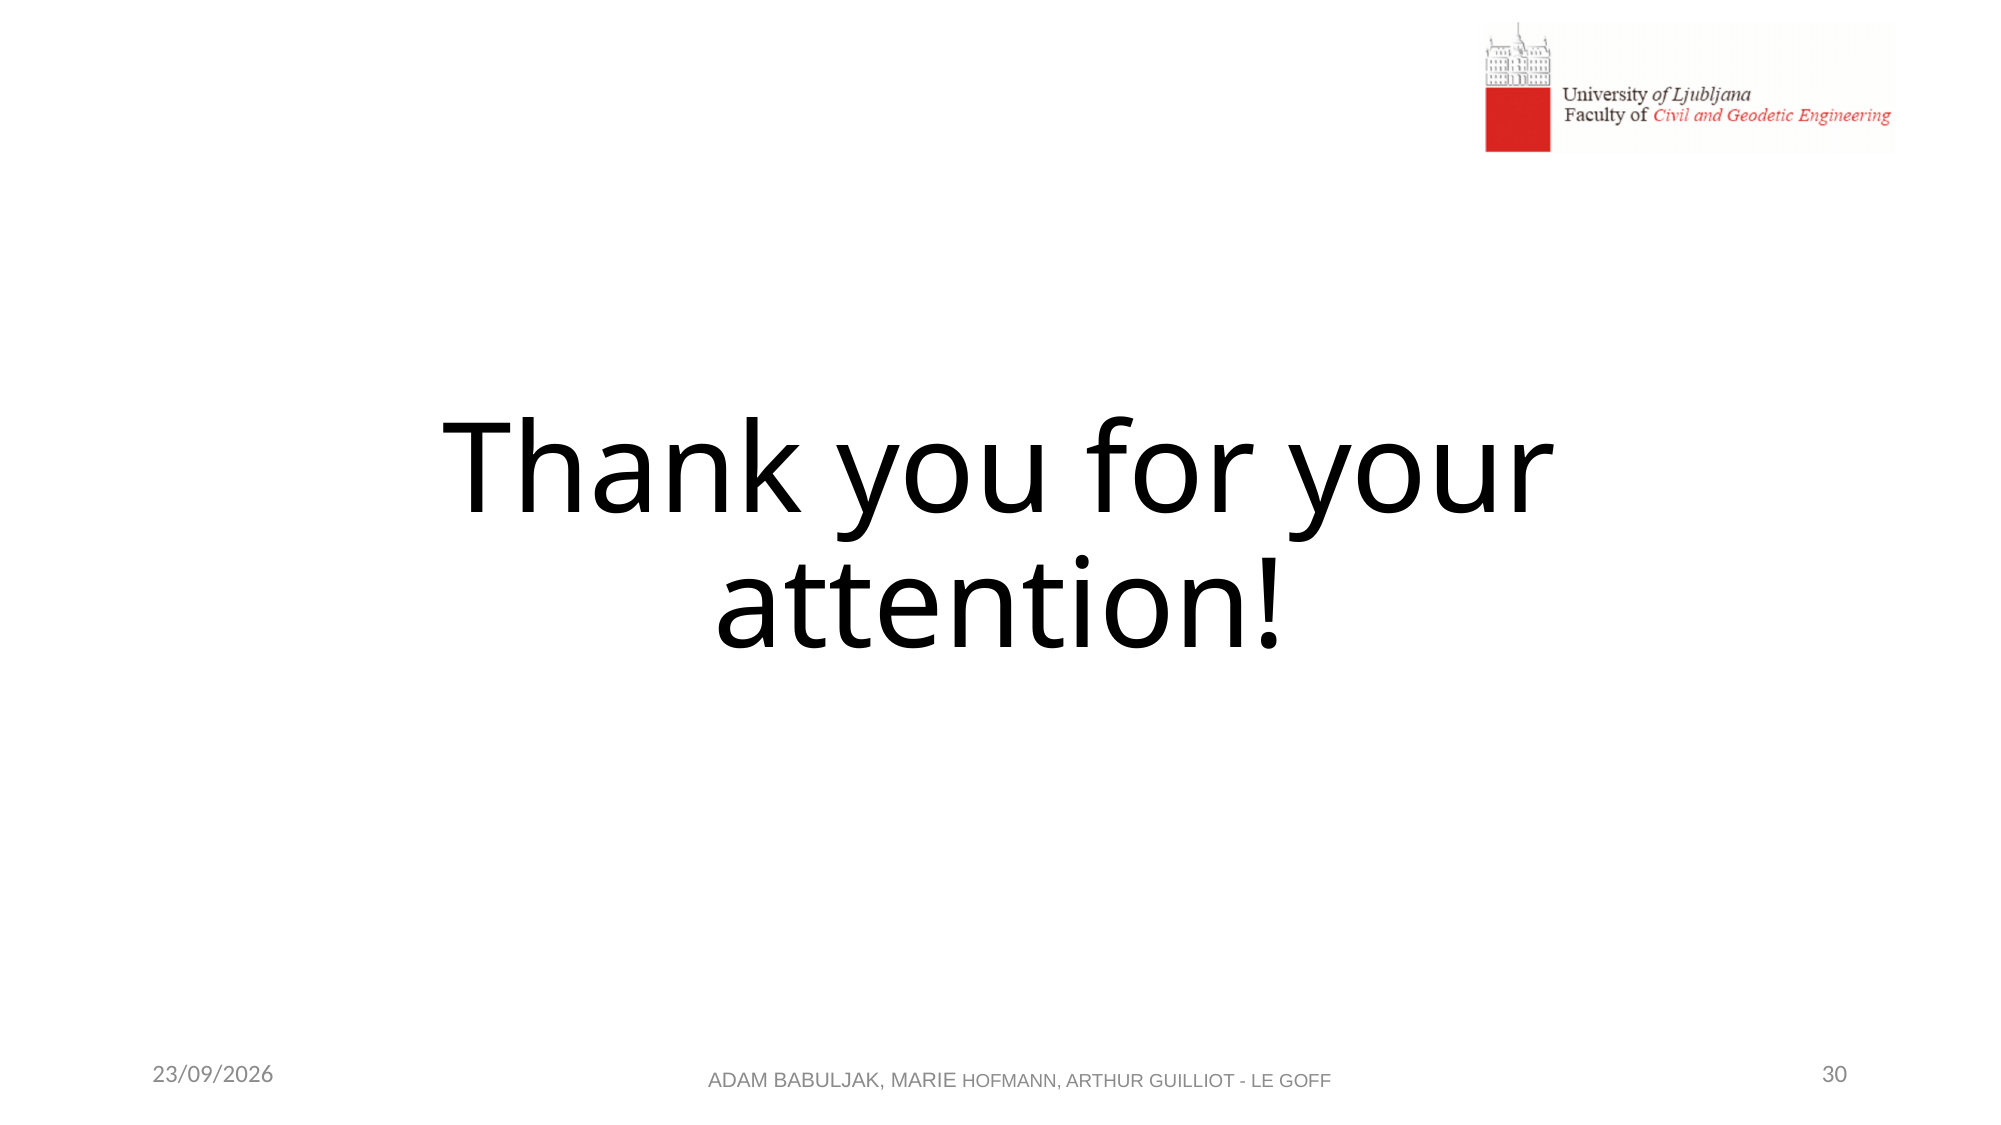

# Thank you for your attention!
ADAM BABULJAK, MARIE HOFMANN, ARTHUR GUILLIOT - LE GOFF